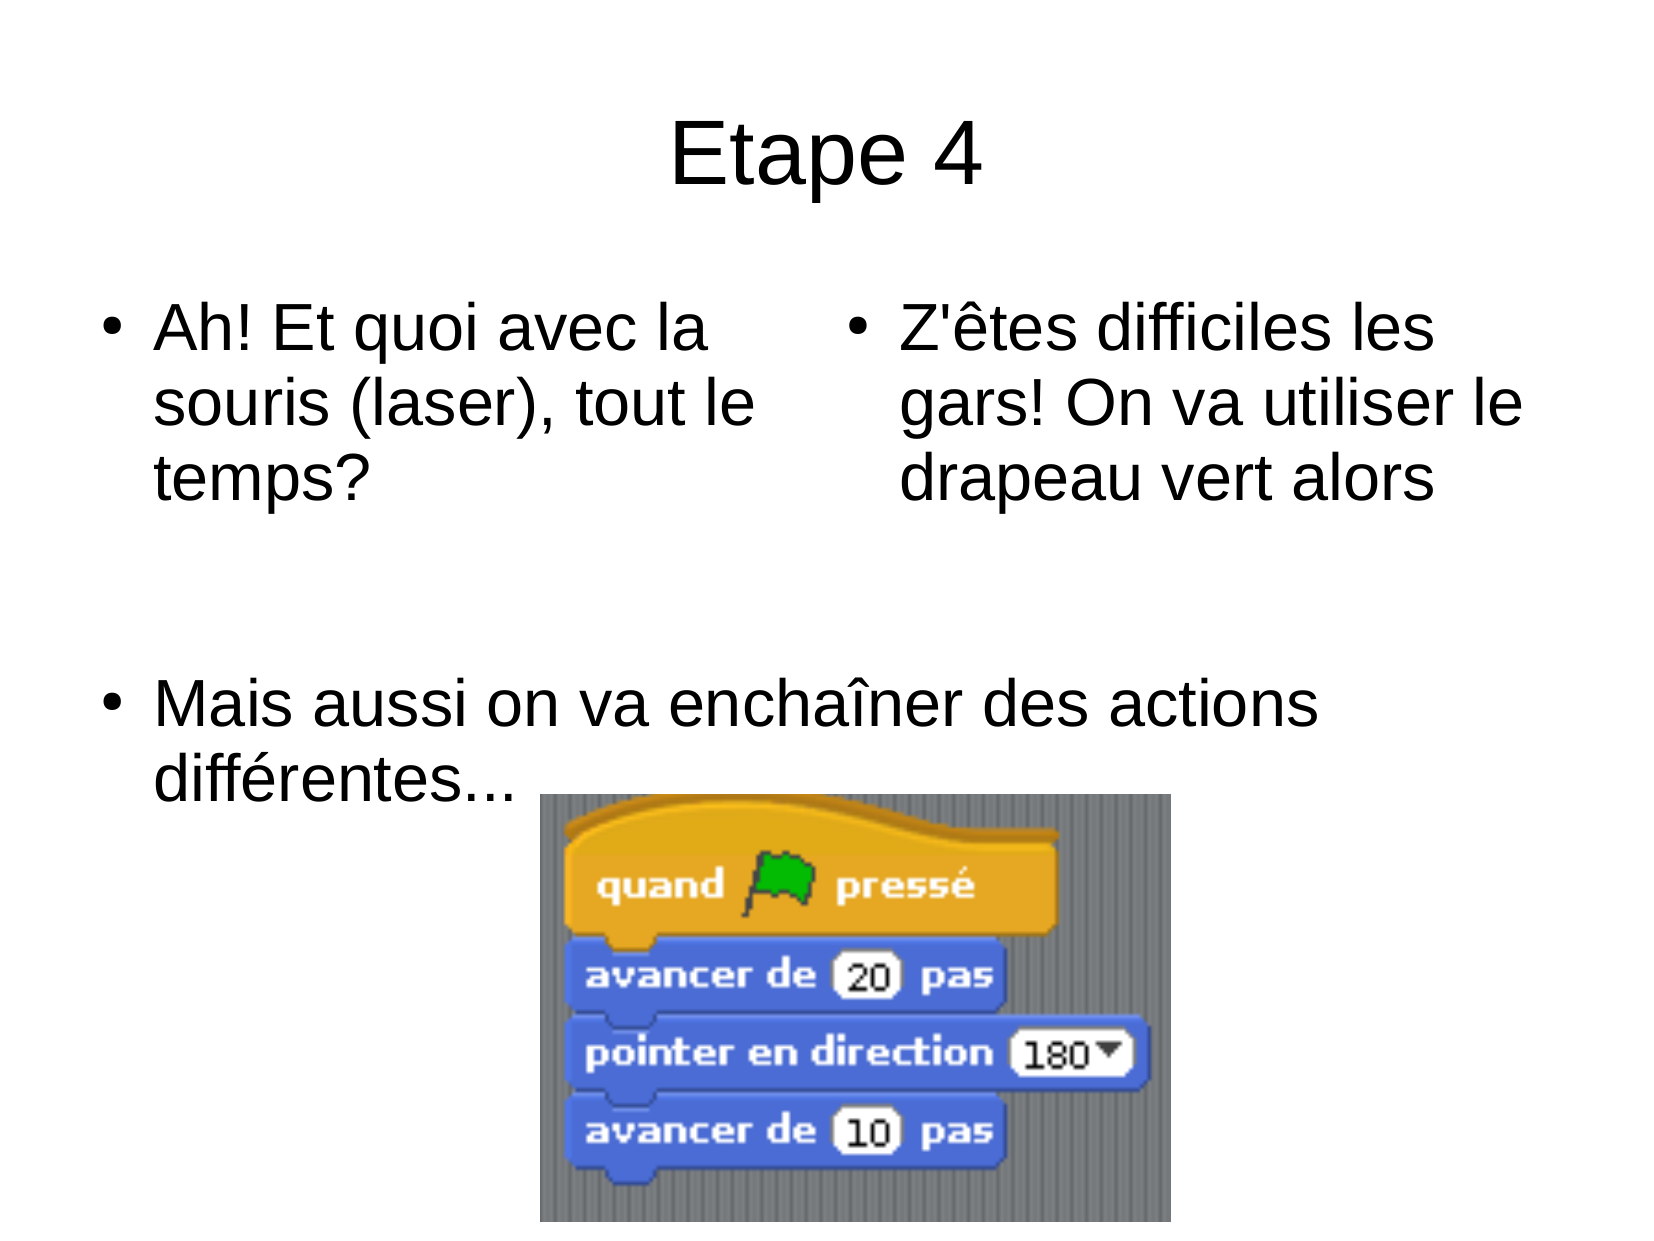

# Etape 4
Ah! Et quoi avec la souris (laser), tout le temps?
Z'êtes difficiles les gars! On va utiliser le drapeau vert alors
Mais aussi on va enchaîner des actions différentes...